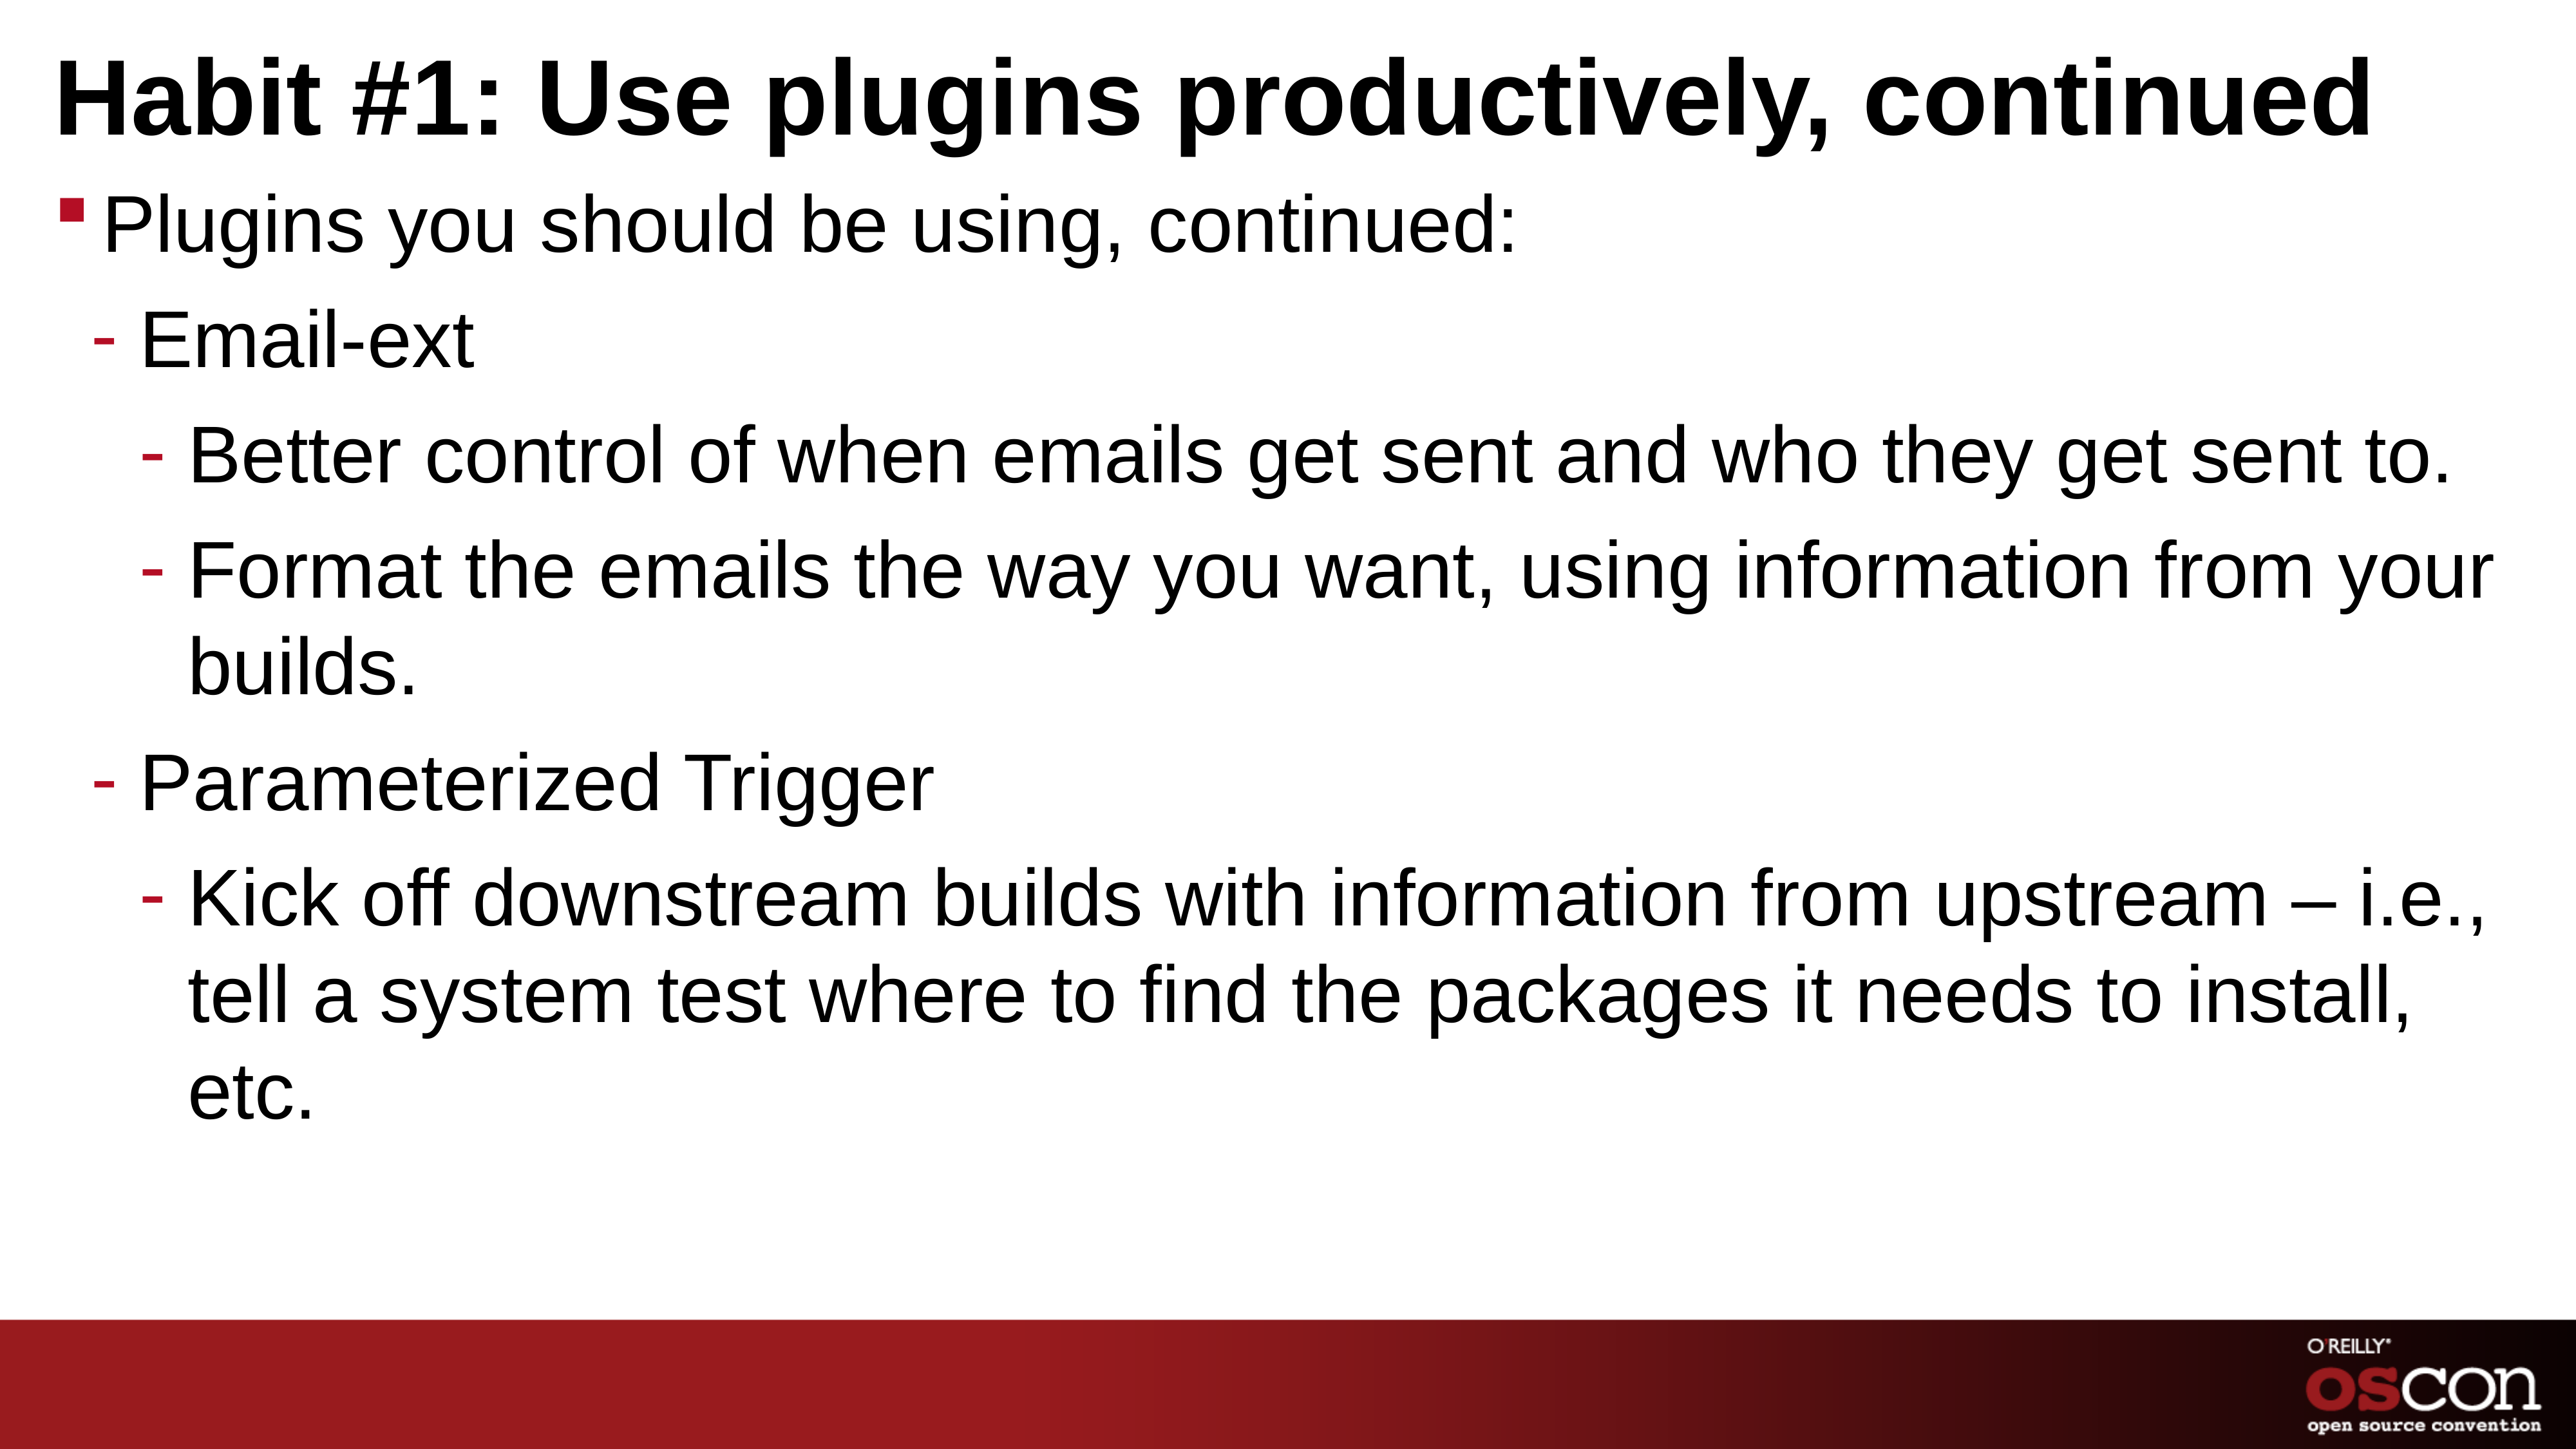

# Habit #1: Use plugins productively, continued
Plugins you should be using, continued:
Email-ext
Better control of when emails get sent and who they get sent to.
Format the emails the way you want, using information from your builds.
Parameterized Trigger
Kick off downstream builds with information from upstream – i.e., tell a system test where to find the packages it needs to install, etc.